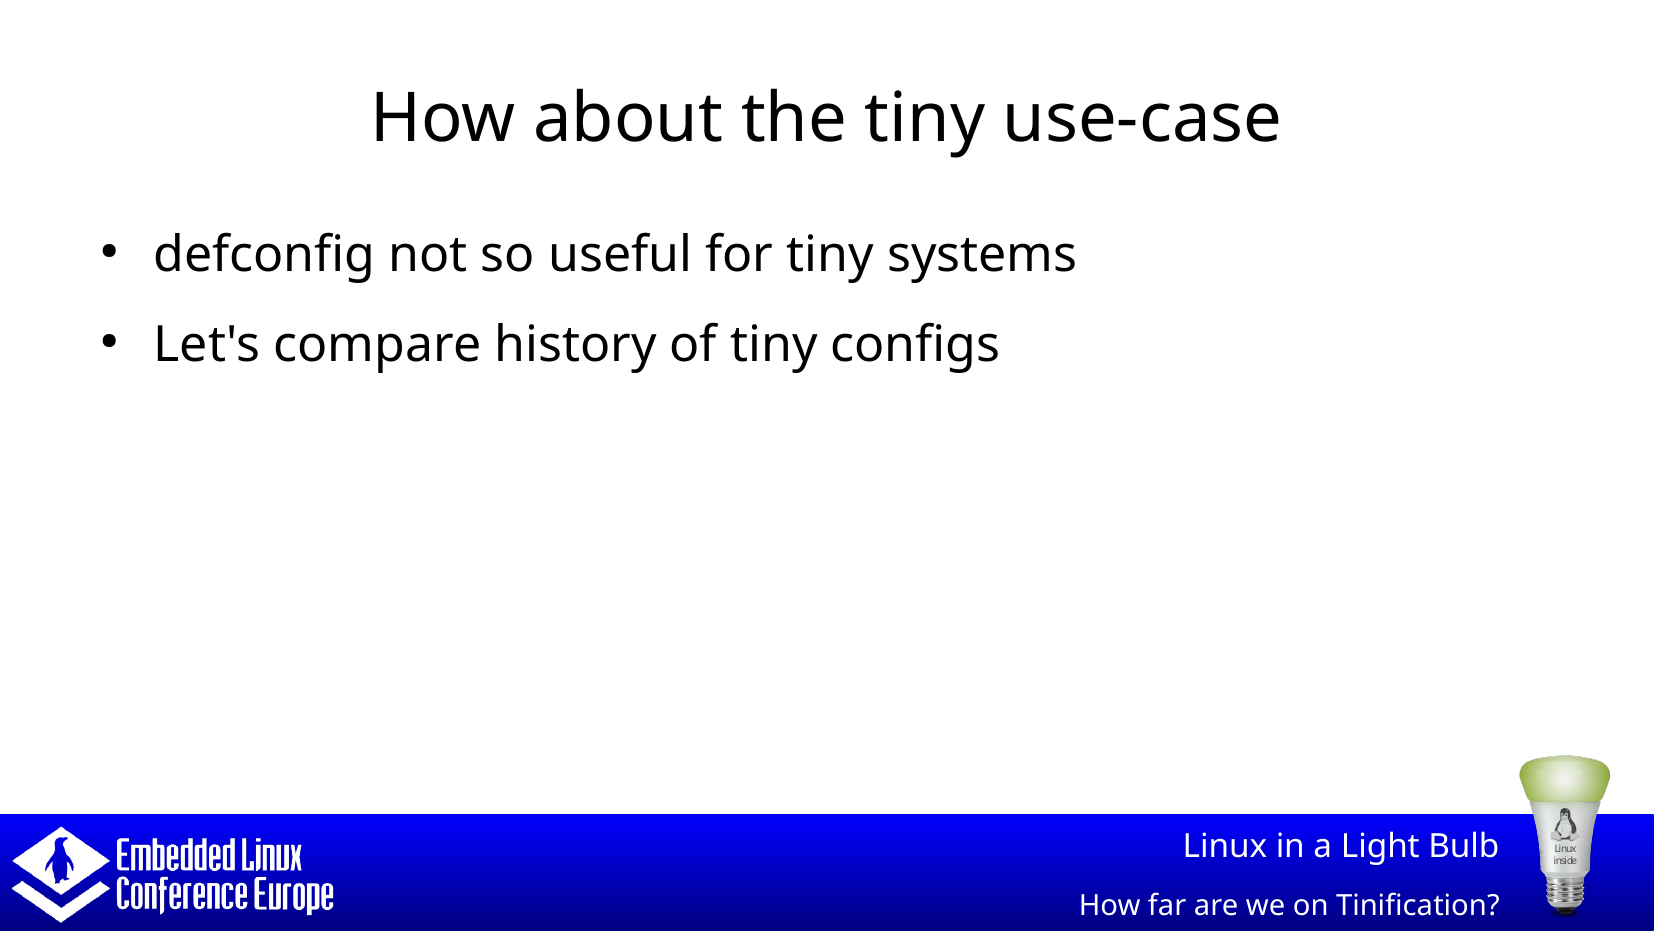

# How about the tiny use-case
defconfig not so useful for tiny systems
Let's compare history of tiny configs
Linux in a Light Bulb